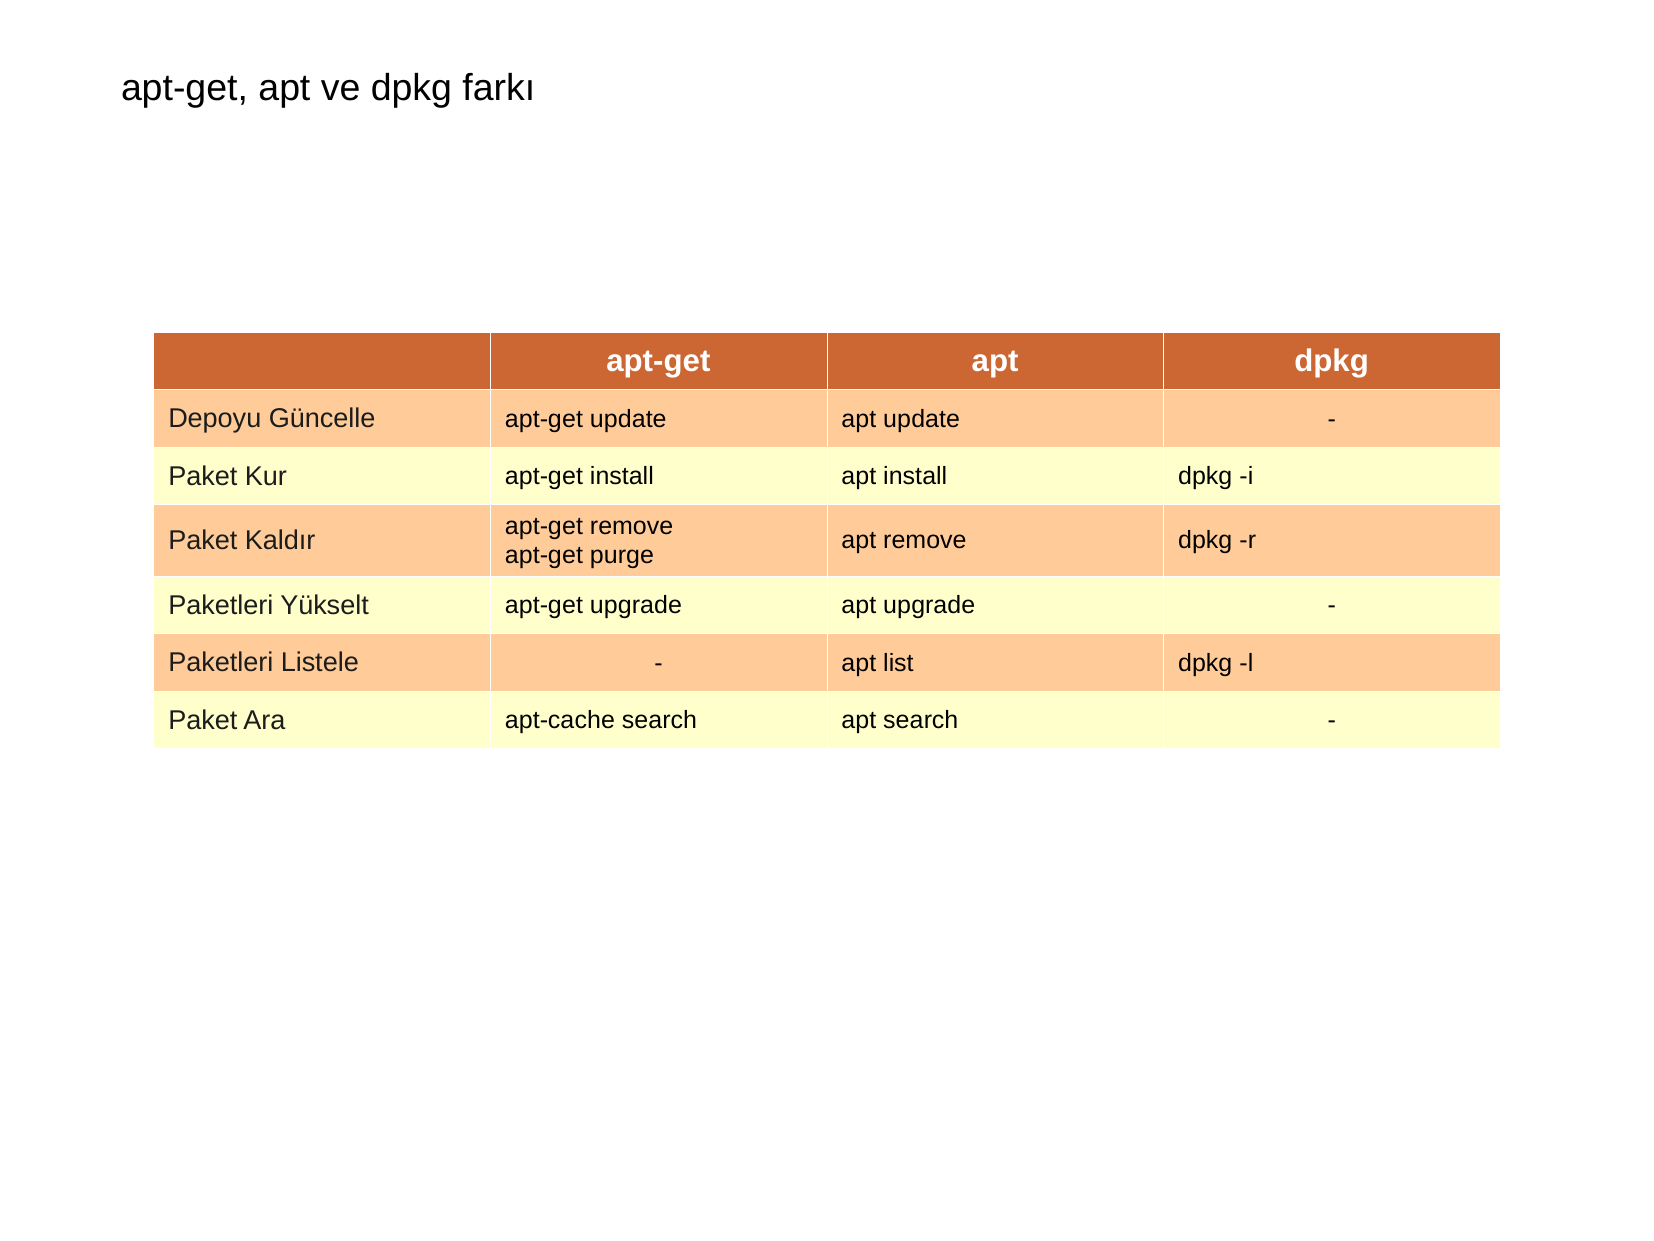

apt-get, apt ve dpkg farkı
| | apt-get | apt | dpkg |
| --- | --- | --- | --- |
| Depoyu Güncelle | apt-get update | apt update | - |
| Paket Kur | apt-get install | apt install | dpkg -i |
| Paket Kaldır | apt-get remove apt-get purge | apt remove | dpkg -r |
| Paketleri Yükselt | apt-get upgrade | apt upgrade | - |
| Paketleri Listele | - | apt list | dpkg -l |
| Paket Ara | apt-cache search | apt search | - |